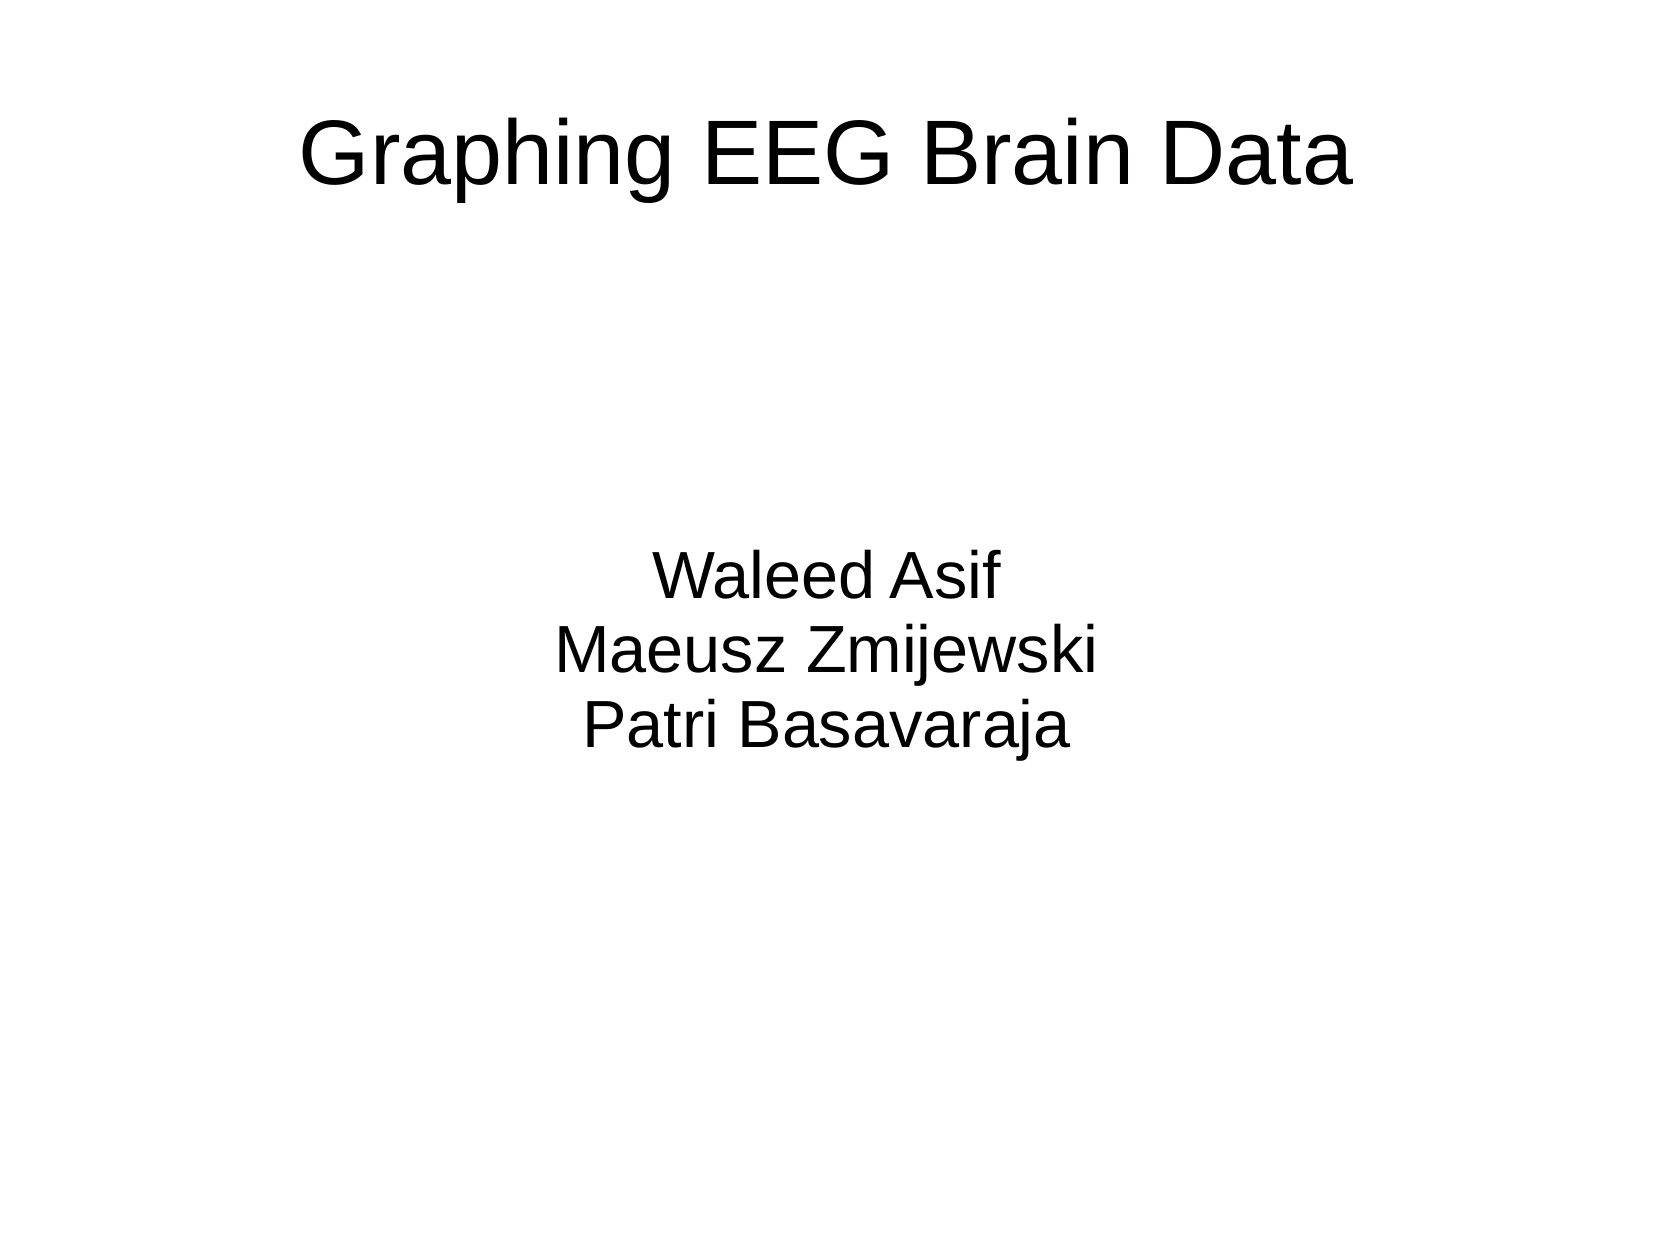

# Graphing EEG Brain Data
Waleed Asif
Maeusz Zmijewski
Patri Basavaraja